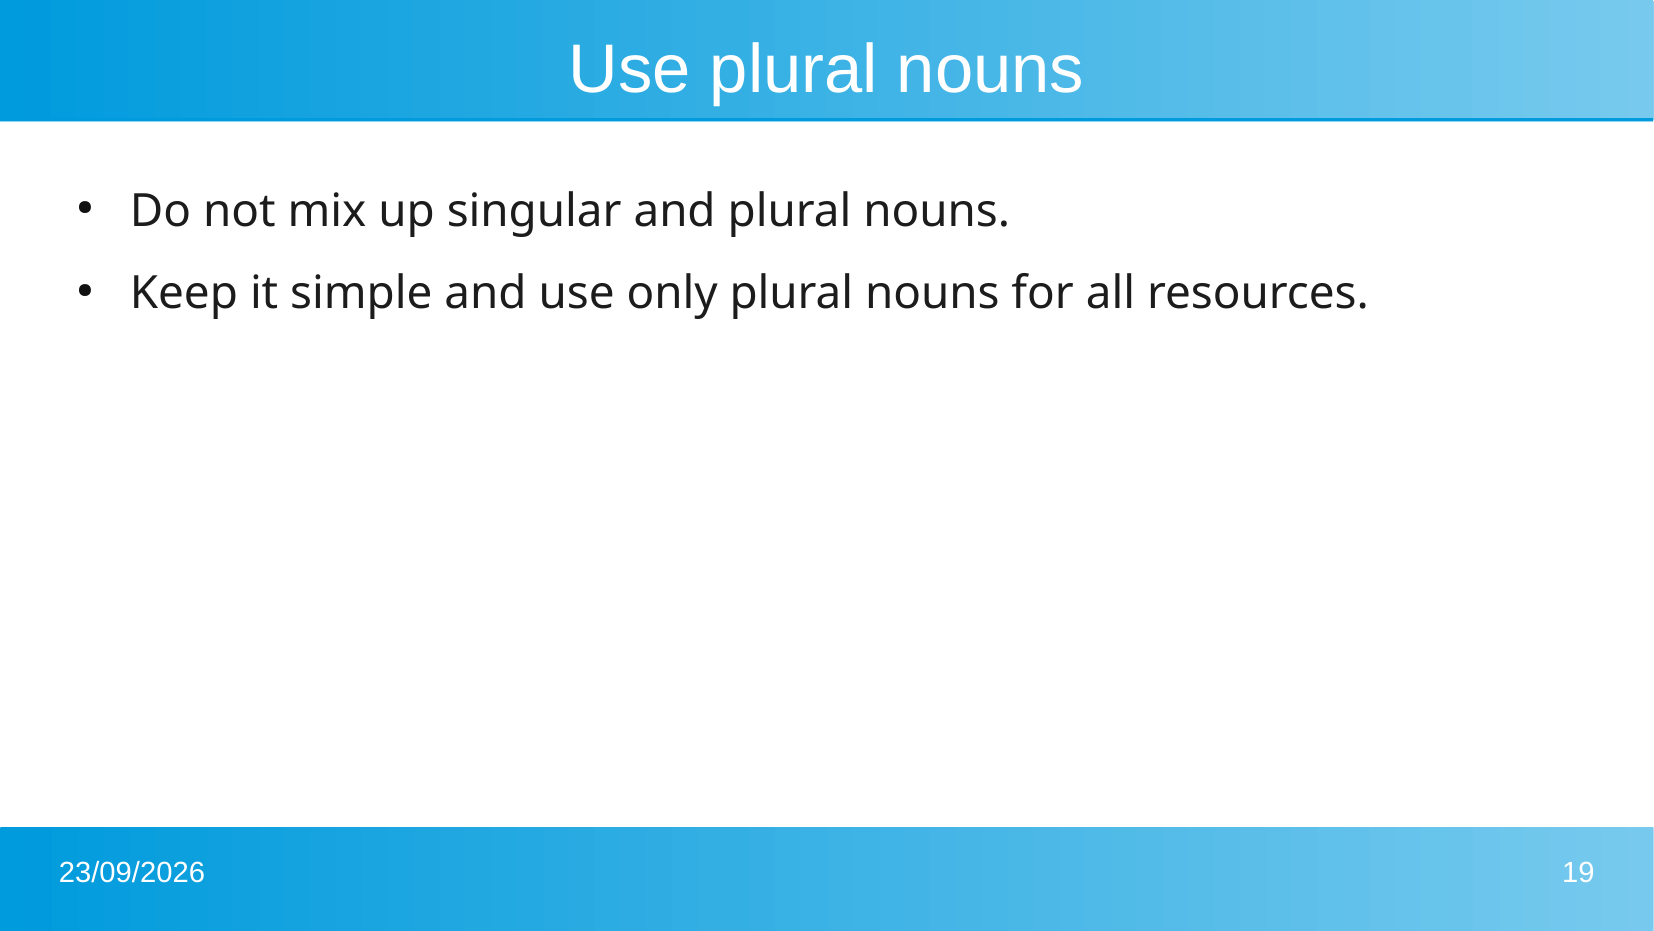

# Use plural nouns
Do not mix up singular and plural nouns.
Keep it simple and use only plural nouns for all resources.
19